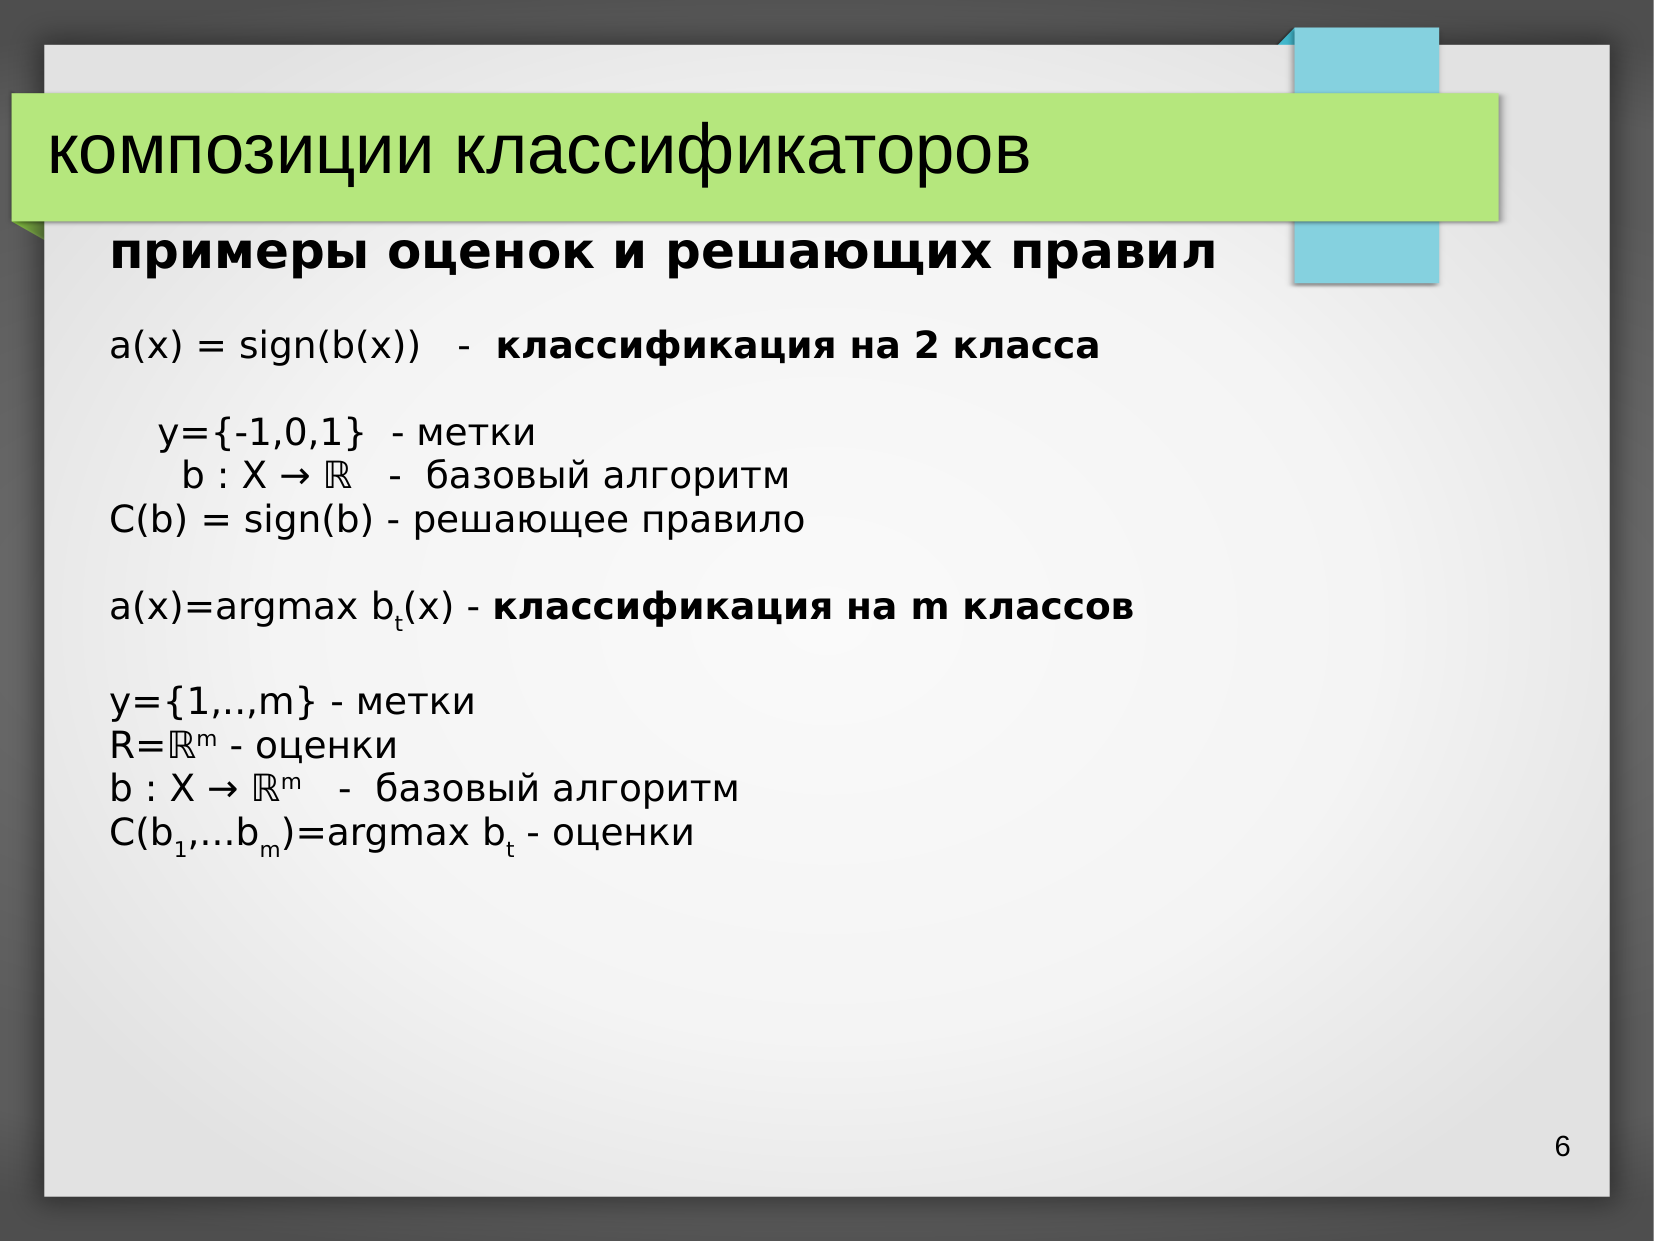

# композиции классификаторов
примеры оценок и решающих правил
a(x) = sign(b(x)) - классификация на 2 класса
 y={-1,0,1} - метки
 b : X → ℝ - базовый алгоритм
C(b) = sign(b) - решающее правило
a(x)=argmax bt(x) - классификация на m классов
y={1,..,m} - метки
R=ℝm - оценки
b : X → ℝm - базовый алгоритм
C(b1,...bm)=argmax bt - оценки
6